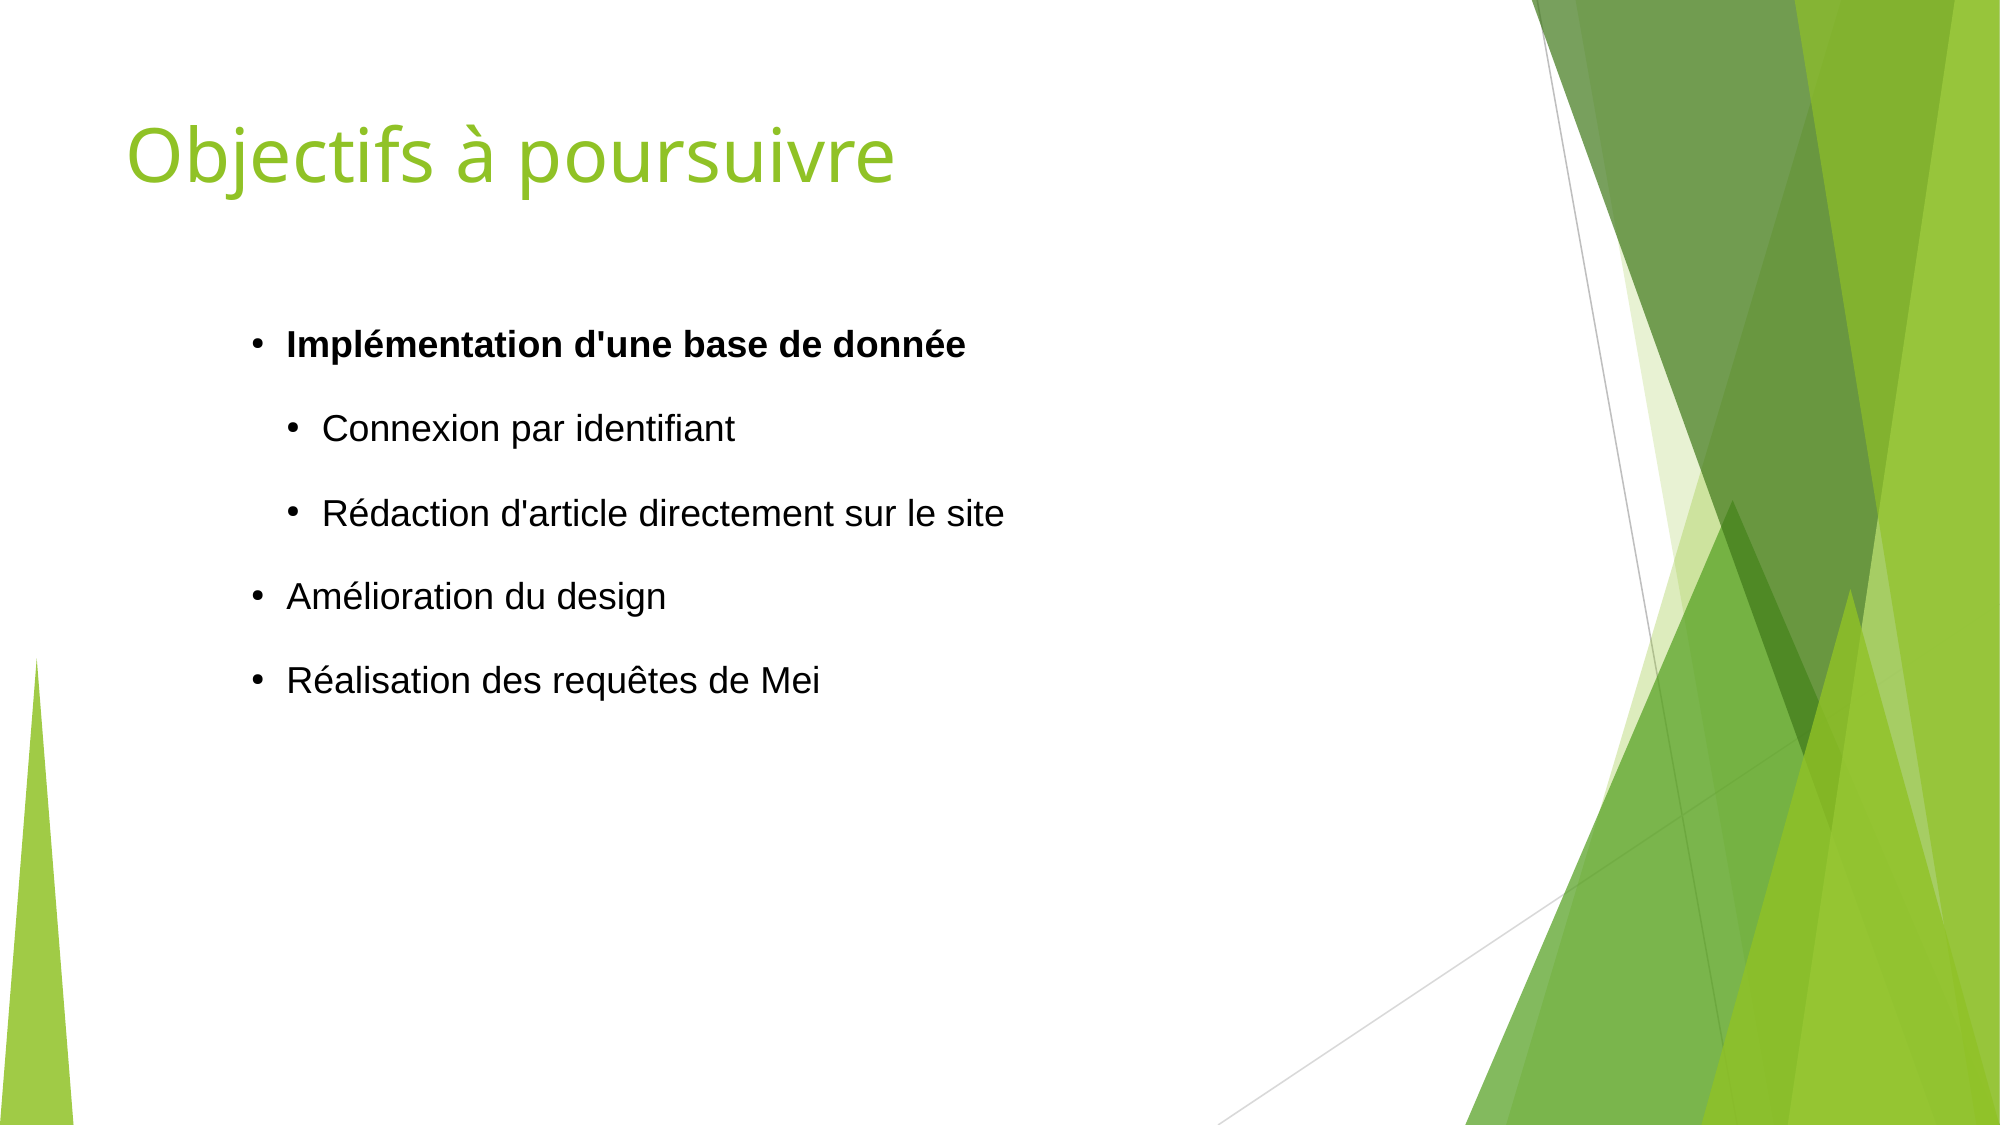

# Objectifs à poursuivre
Implémentation d'une base de donnée
Connexion par identifiant
Rédaction d'article directement sur le site
Amélioration du design
Réalisation des requêtes de Mei